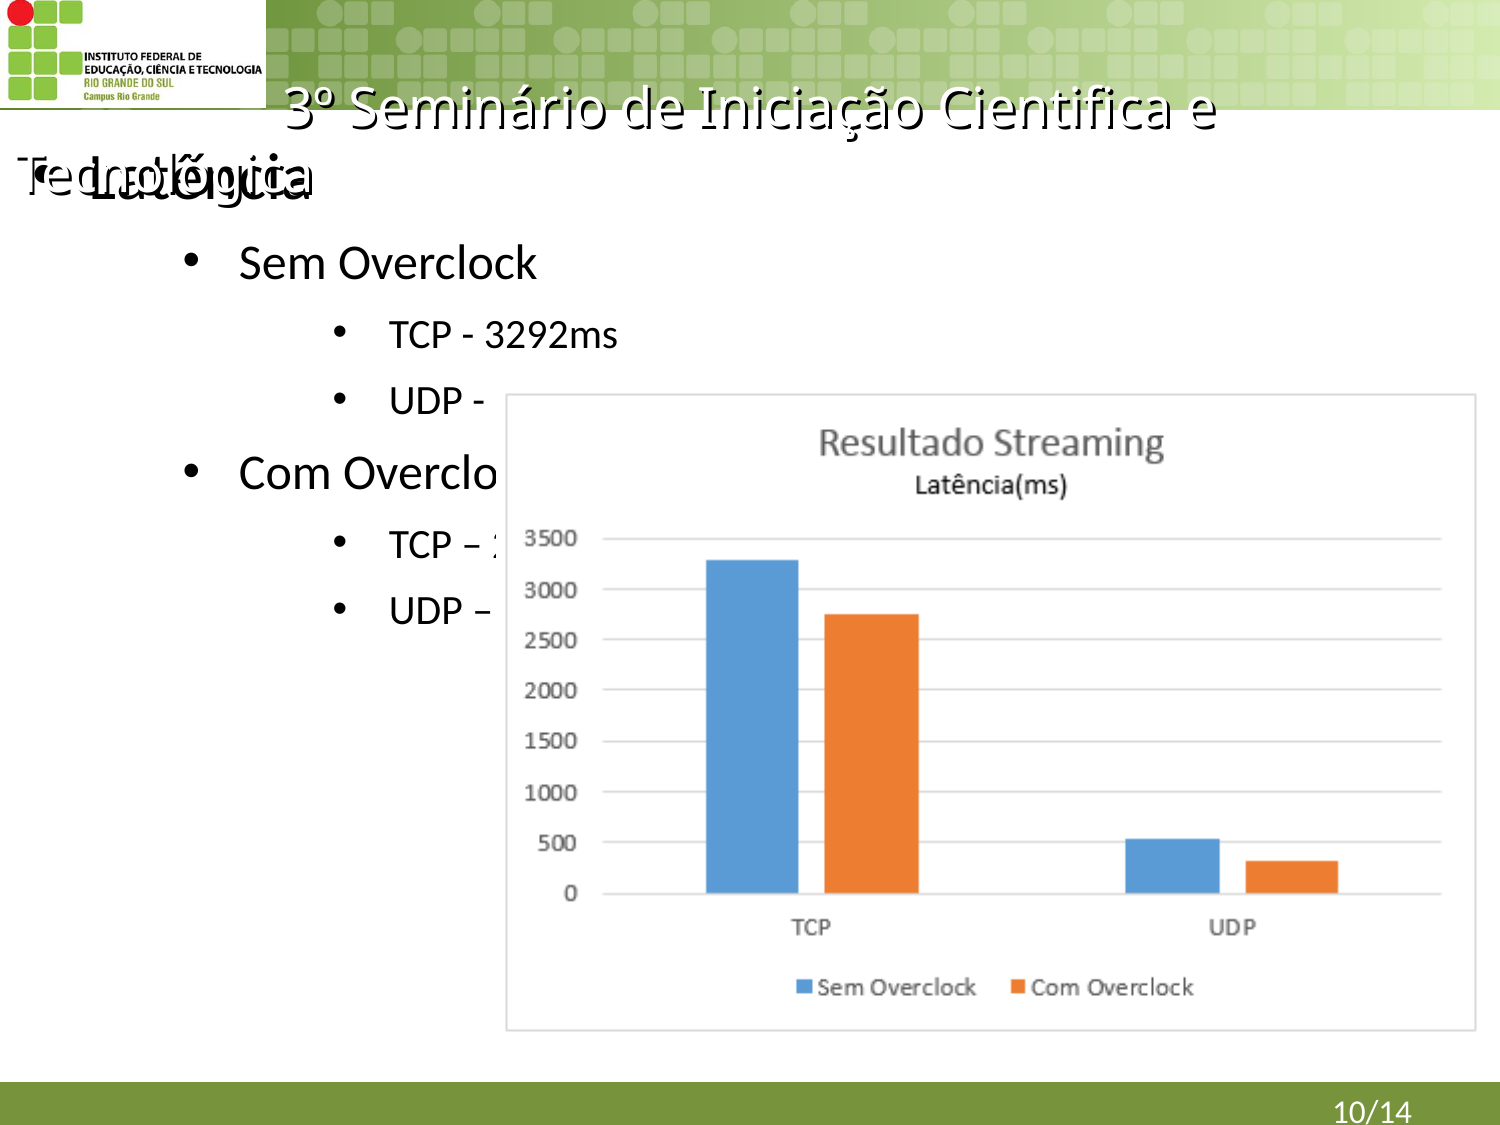

3º Seminário de Iniciação Cientifica e Tecnológica
# Latência
Sem Overclock
TCP - 3292ms
UDP - 539ms
Com Overclock
TCP – 2757ms
UDP – 321ms
Streaming de vídeo para uma Plataforma Experimental em Robótica Subaquática